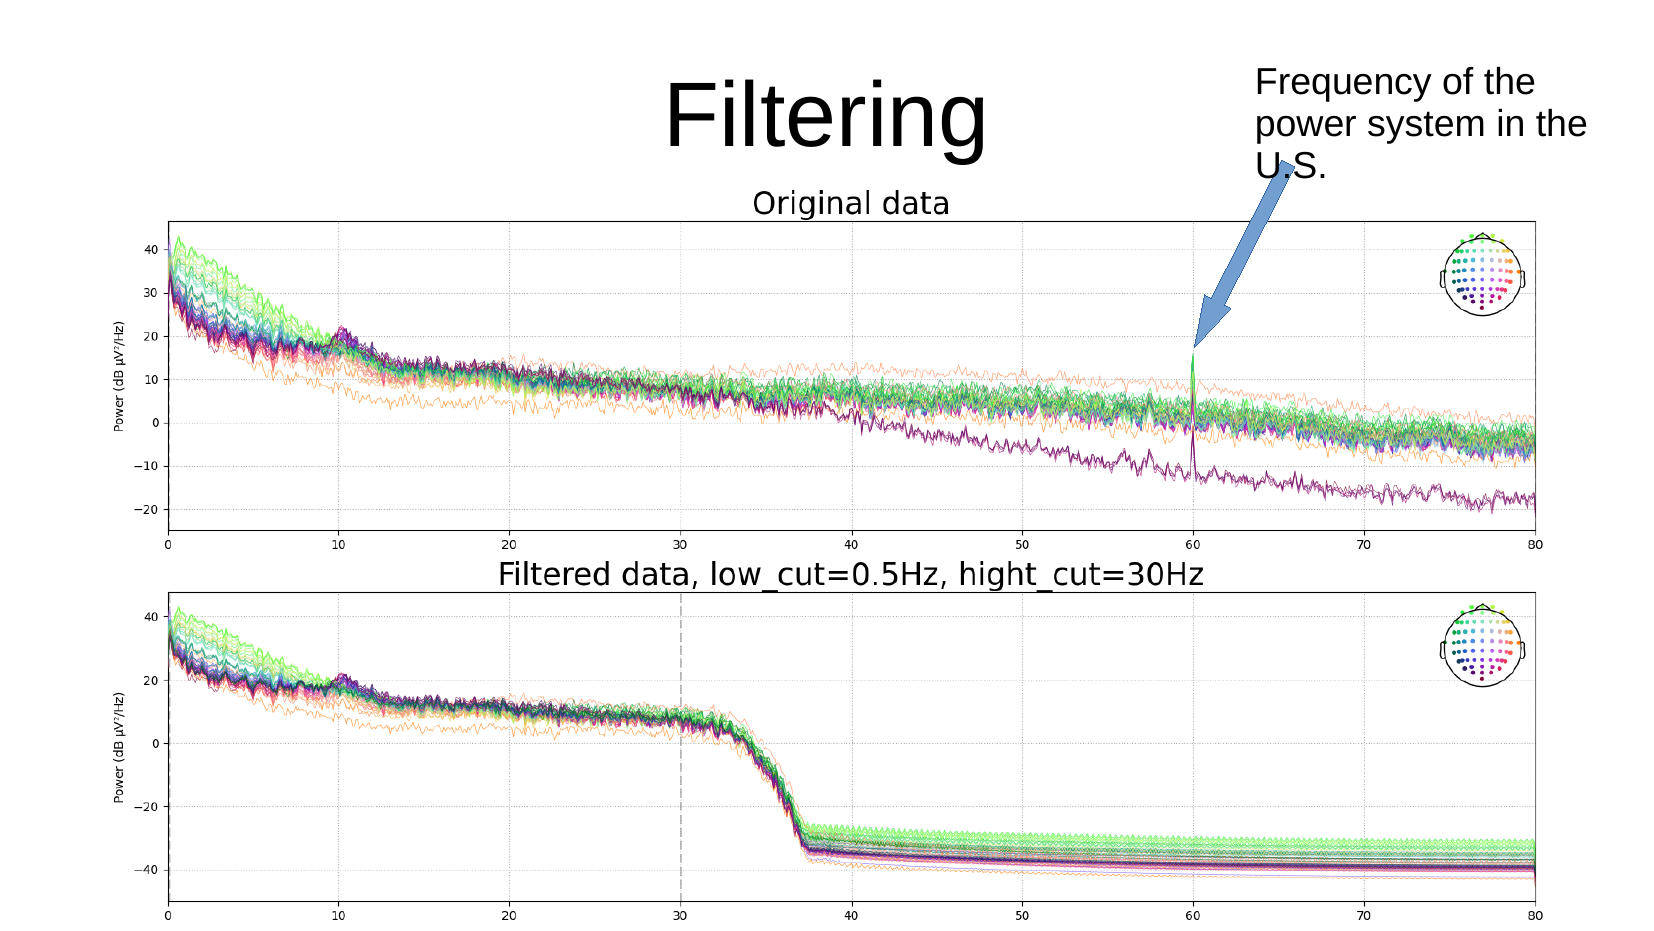

# Filtering
Frequency of the power system in the U.S.